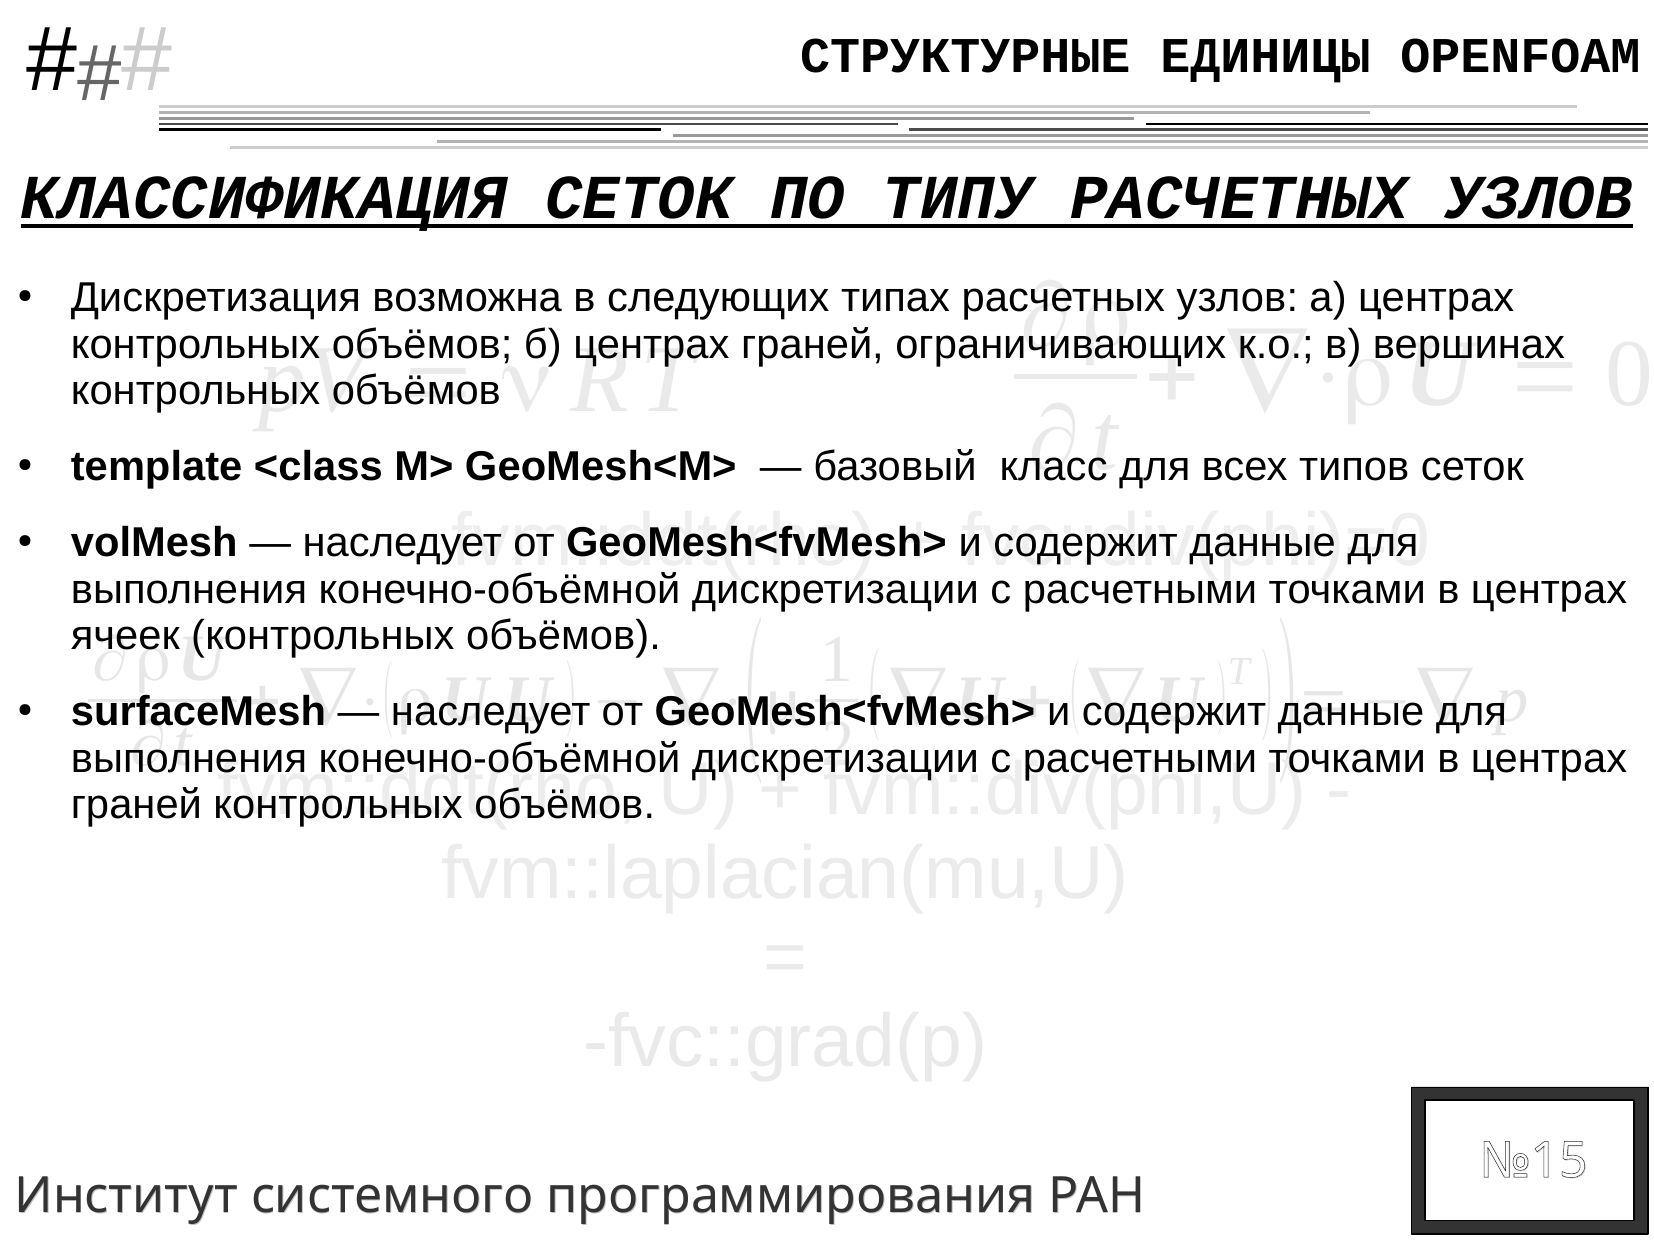

# КЛАССИФИКАЦИЯ СЕТОК ПО ТИПУ РАСЧЕТНЫХ УЗЛОВ
Дискретизация возможна в следующих типах расчетных узлов: а) центрах контрольных объёмов; б) центрах граней, ограничивающих к.о.; в) вершинах контрольных объёмов
template <class M> GeoMesh<M> — базовый класс для всех типов сеток
volMesh — наследует от GeoMesh<fvMesh> и содержит данные для выполнения конечно-объёмной дискретизации с расчетными точками в центрах ячеек (контрольных объёмов).
surfaceMesh — наследует от GeoMesh<fvMesh> и содержит данные для выполнения конечно-объёмной дискретизации с расчетными точками в центрах граней контрольных объёмов.